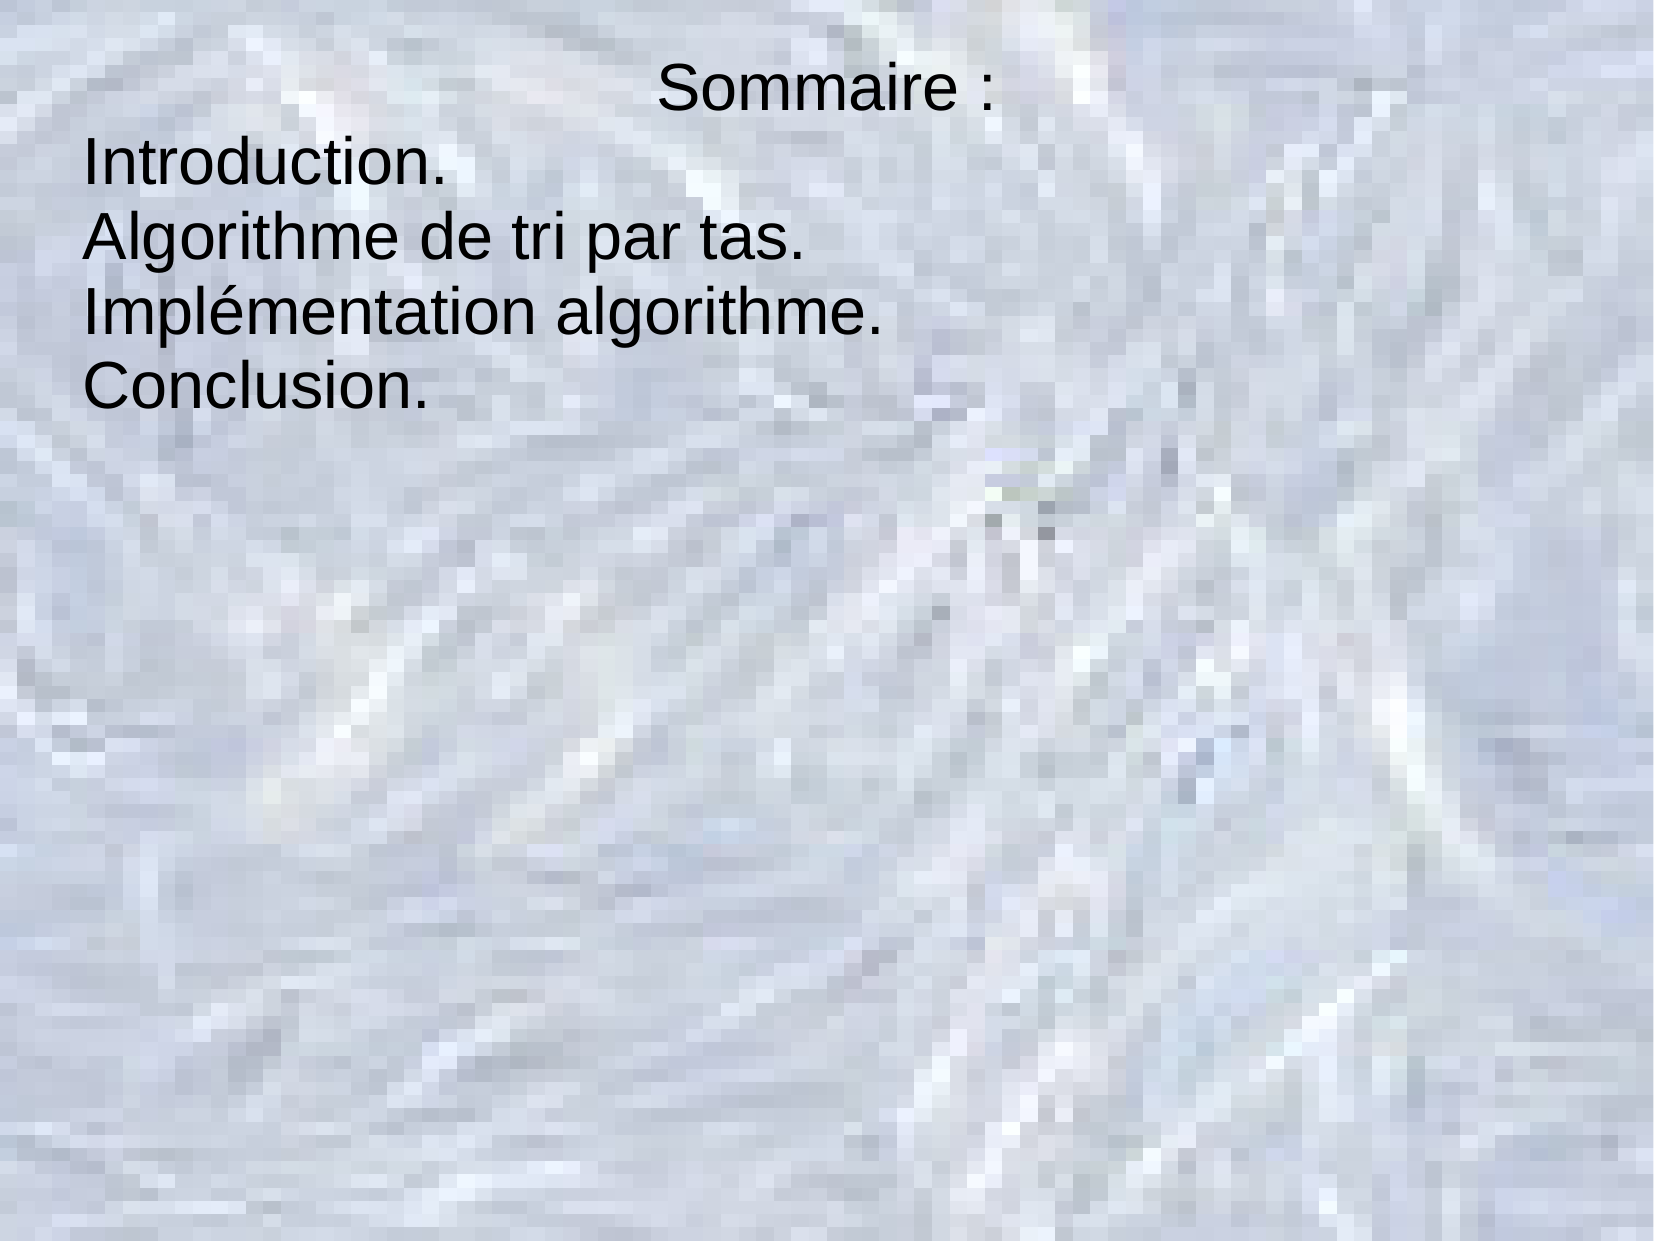

# Sommaire :
Introduction.
Algorithme de tri par tas.
Implémentation algorithme.
Conclusion.
2